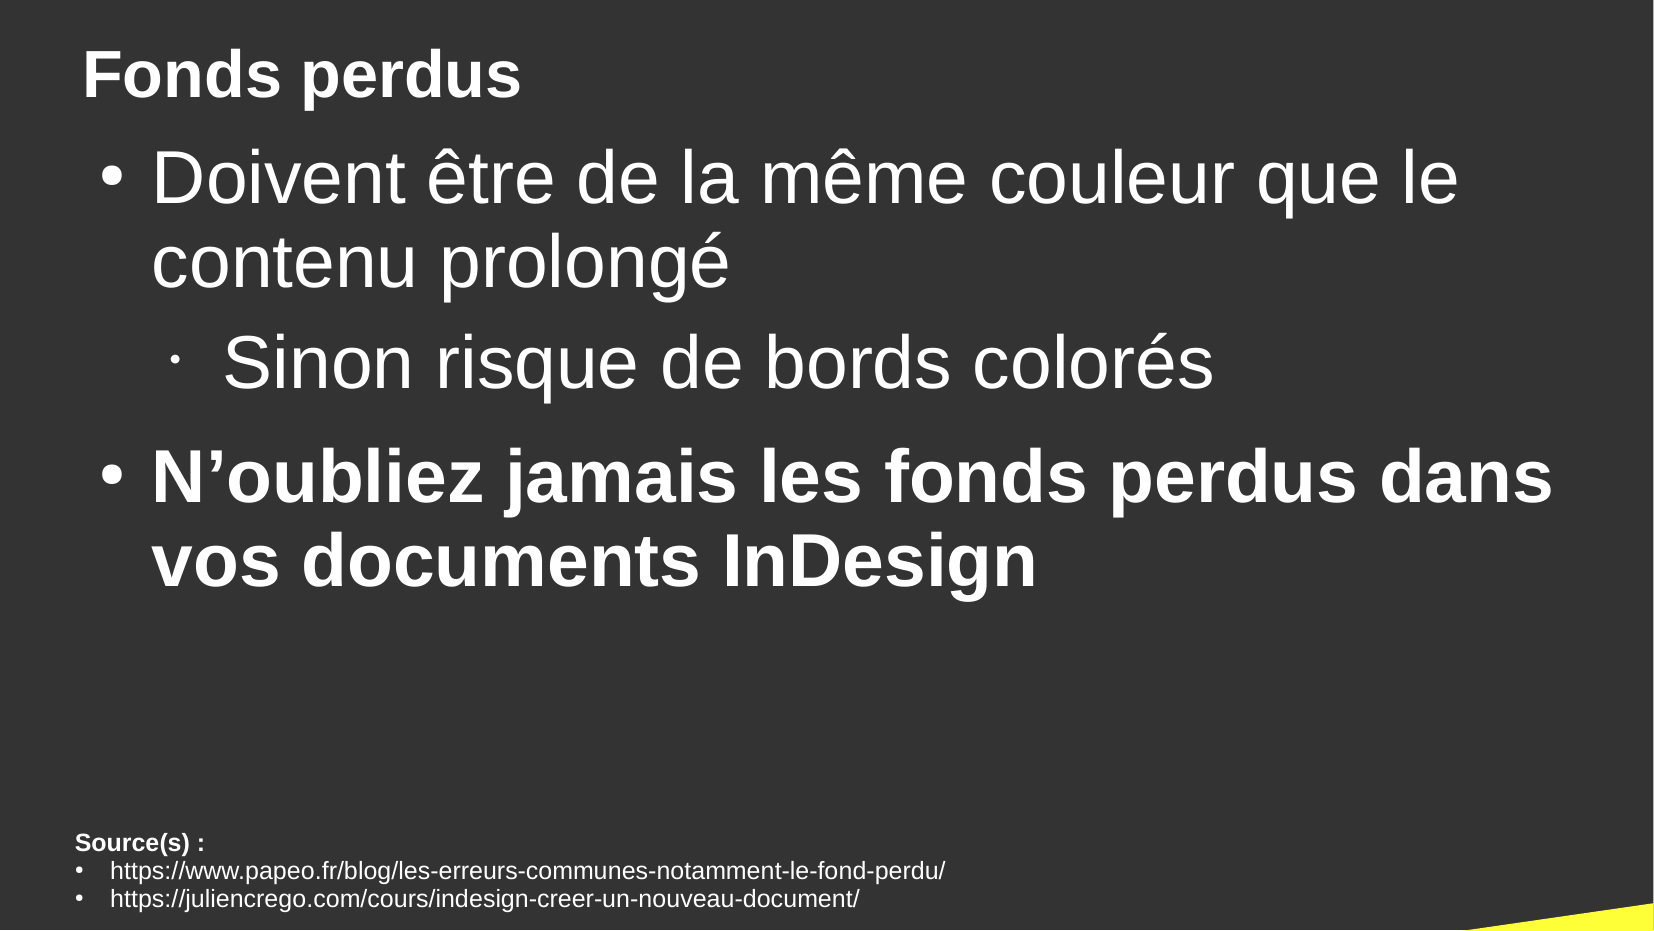

# Fonds perdus
Doivent être de la même couleur que le contenu prolongé
Sinon risque de bords colorés
N’oubliez jamais les fonds perdus dans vos documents InDesign
Source(s) :
https://www.papeo.fr/blog/les-erreurs-communes-notamment-le-fond-perdu/
https://juliencrego.com/cours/indesign-creer-un-nouveau-document/